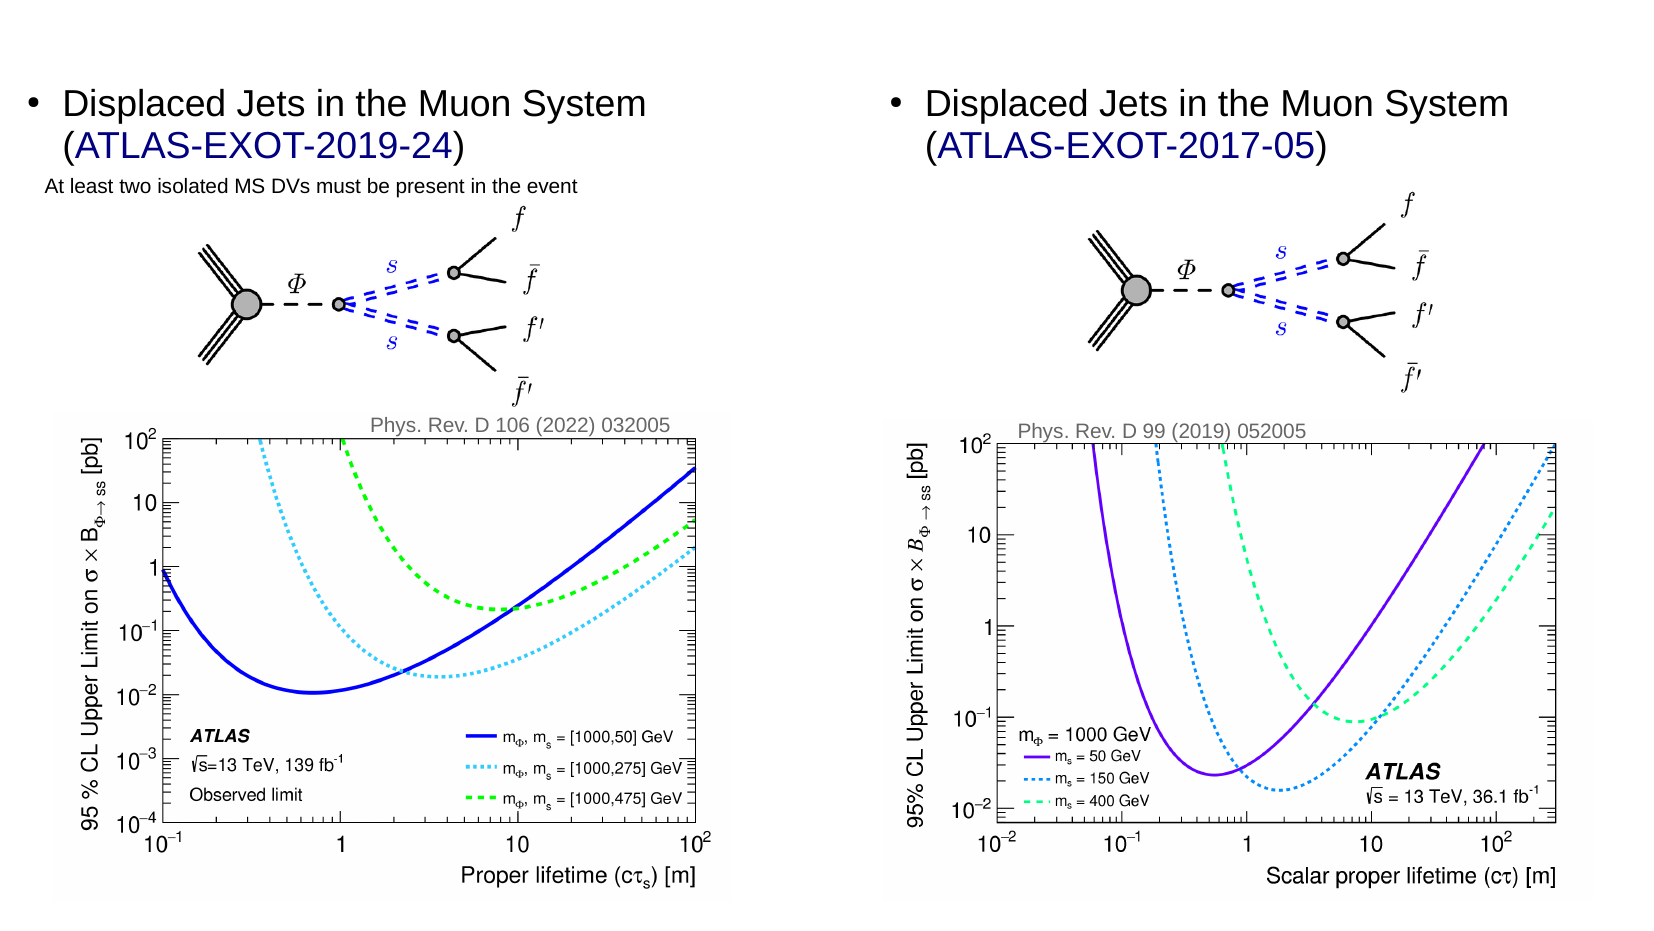

Displaced Jets in the Muon System (ATLAS-EXOT-2019-24)
Displaced Jets in the Muon System (ATLAS-EXOT-2017-05)
At least two isolated MS DVs must be present in the event
Phys. Rev. D 106 (2022) 032005
Phys. Rev. D 99 (2019) 052005